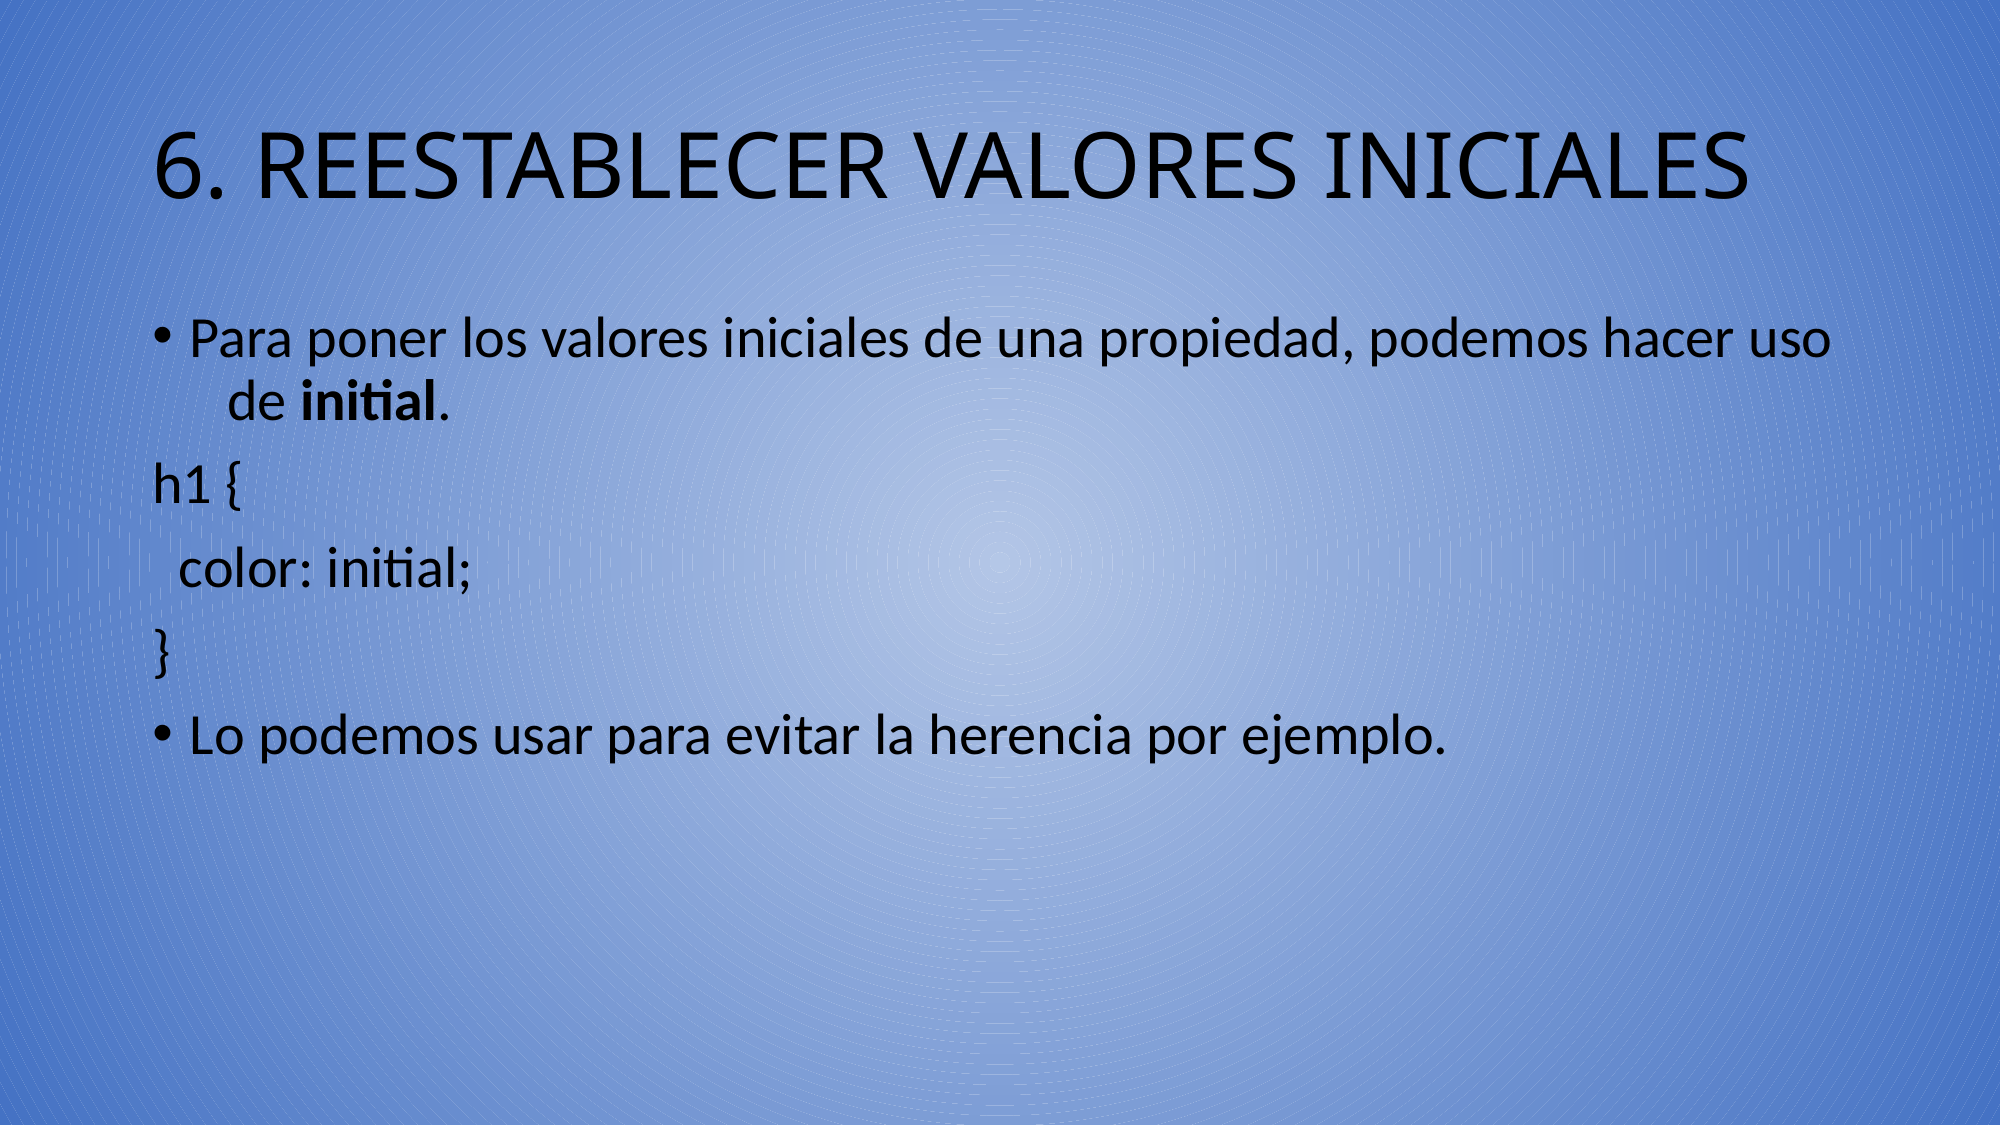

# 6. REESTABLECER VALORES INICIALES
Para poner los valores iniciales de una propiedad, podemos hacer uso de initial.
h1 {
 color: initial;
}
Lo podemos usar para evitar la herencia por ejemplo.